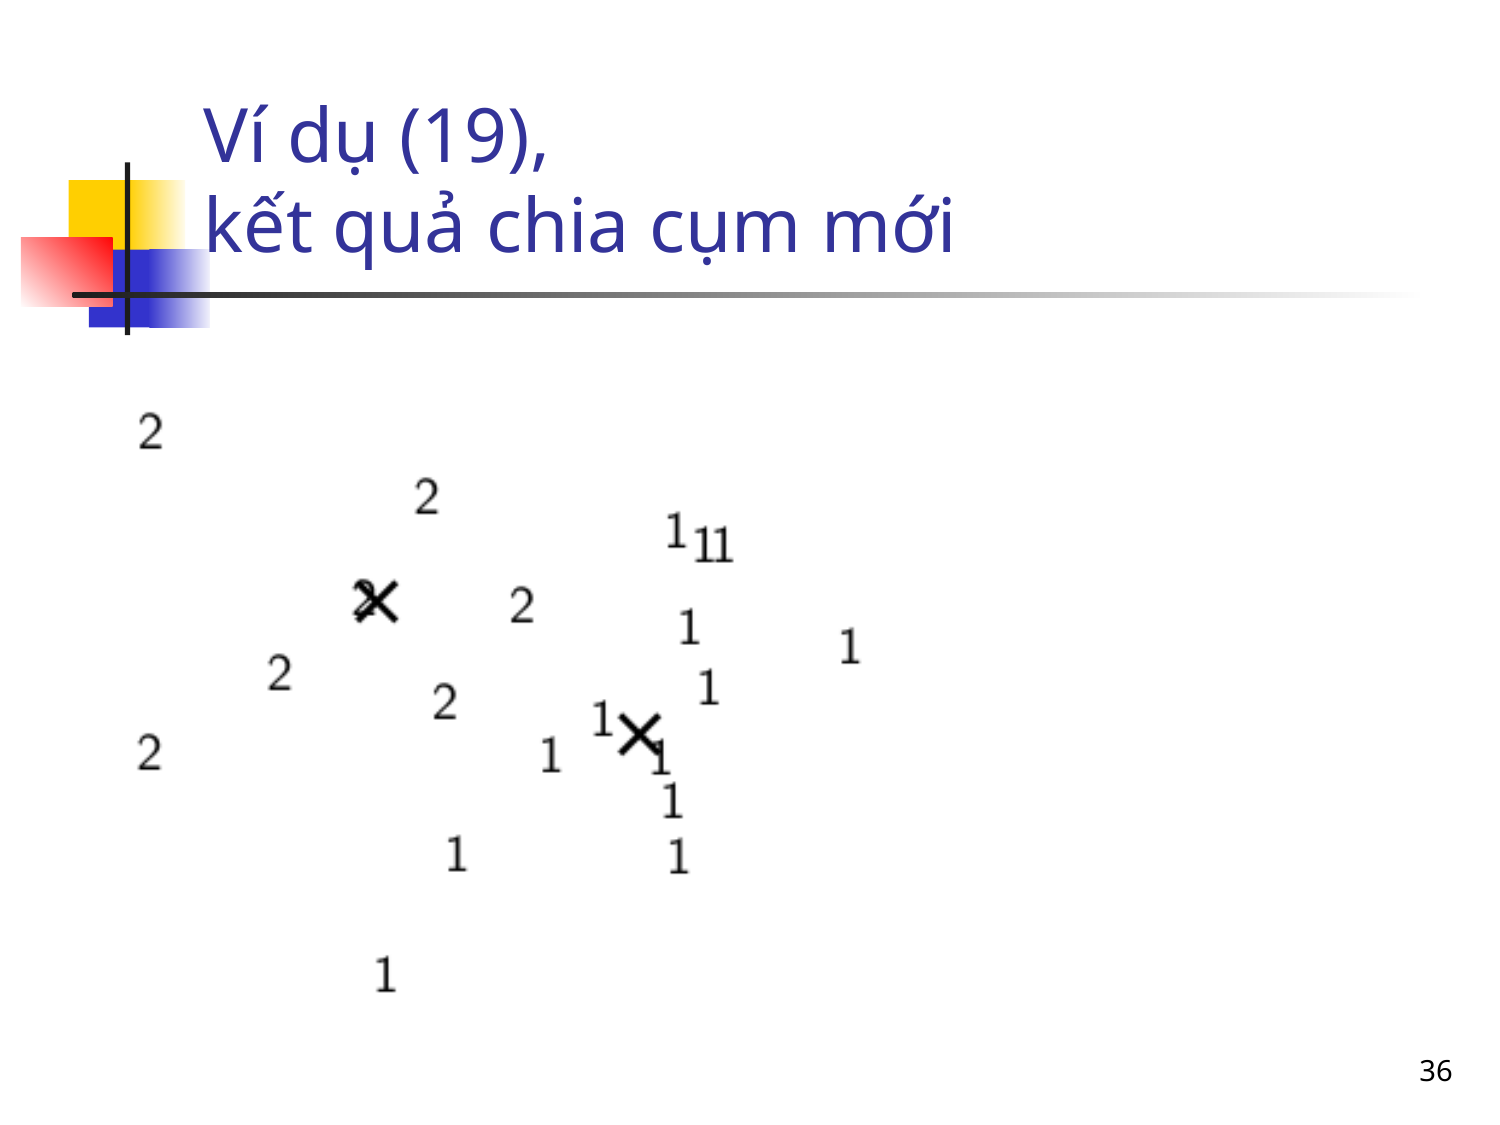

# Ví dụ (19), kết quả chia cụm mới